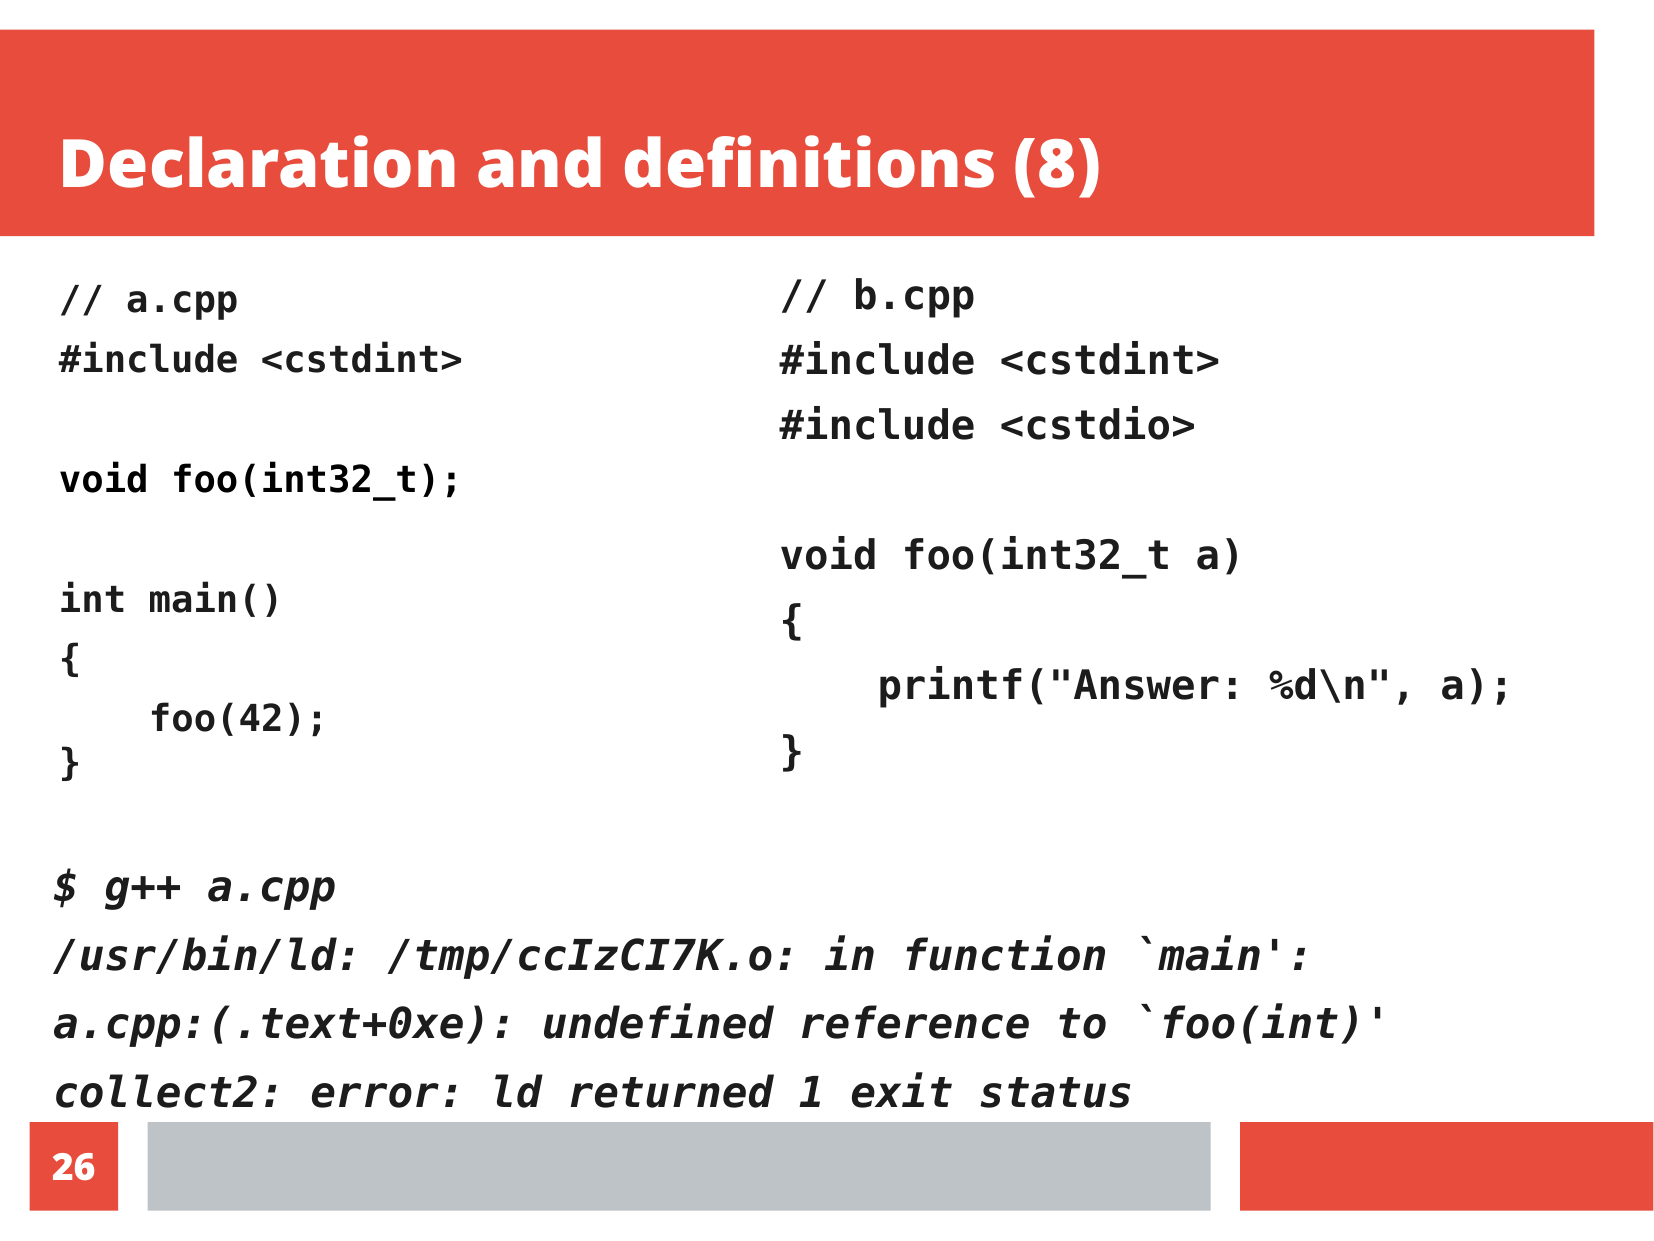

# Declaration and definitions (8)
// b.cpp
#include <cstdint>
#include <cstdio>
void foo(int32_t a)
{
 printf("Answer: %d\n", a);
}
// a.cpp
#include <cstdint>
void foo(int32_t);
int main()
{
 foo(42);
}
$ g++ a.cpp
/usr/bin/ld: /tmp/ccIzCI7K.o: in function `main':
a.cpp:(.text+0xe): undefined reference to `foo(int)'
collect2: error: ld returned 1 exit status
26